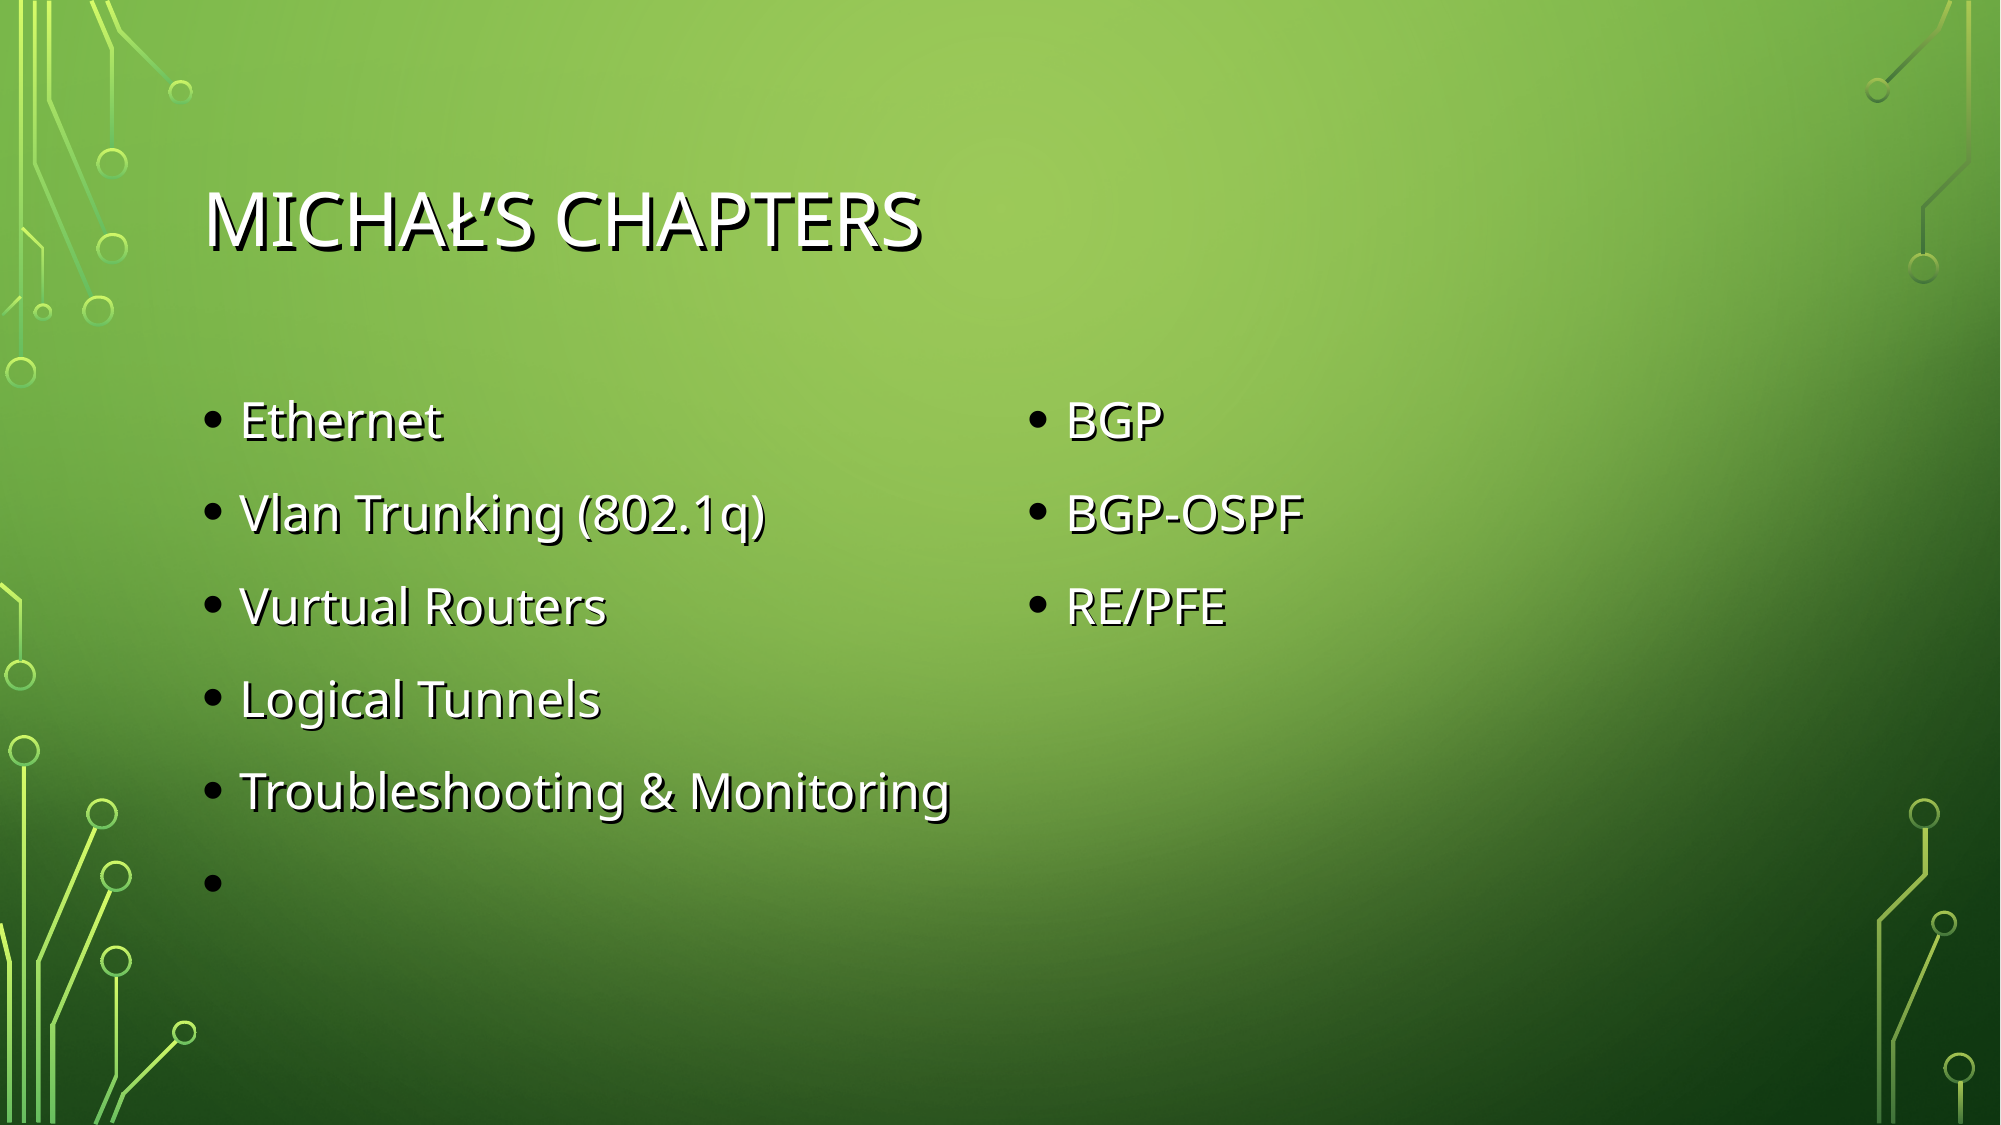

# Michał’s Chapters
Ethernet
Vlan Trunking (802.1q)
Vurtual Routers
Logical Tunnels
Troubleshooting & Monitoring
BGP
BGP-OSPF
RE/PFE